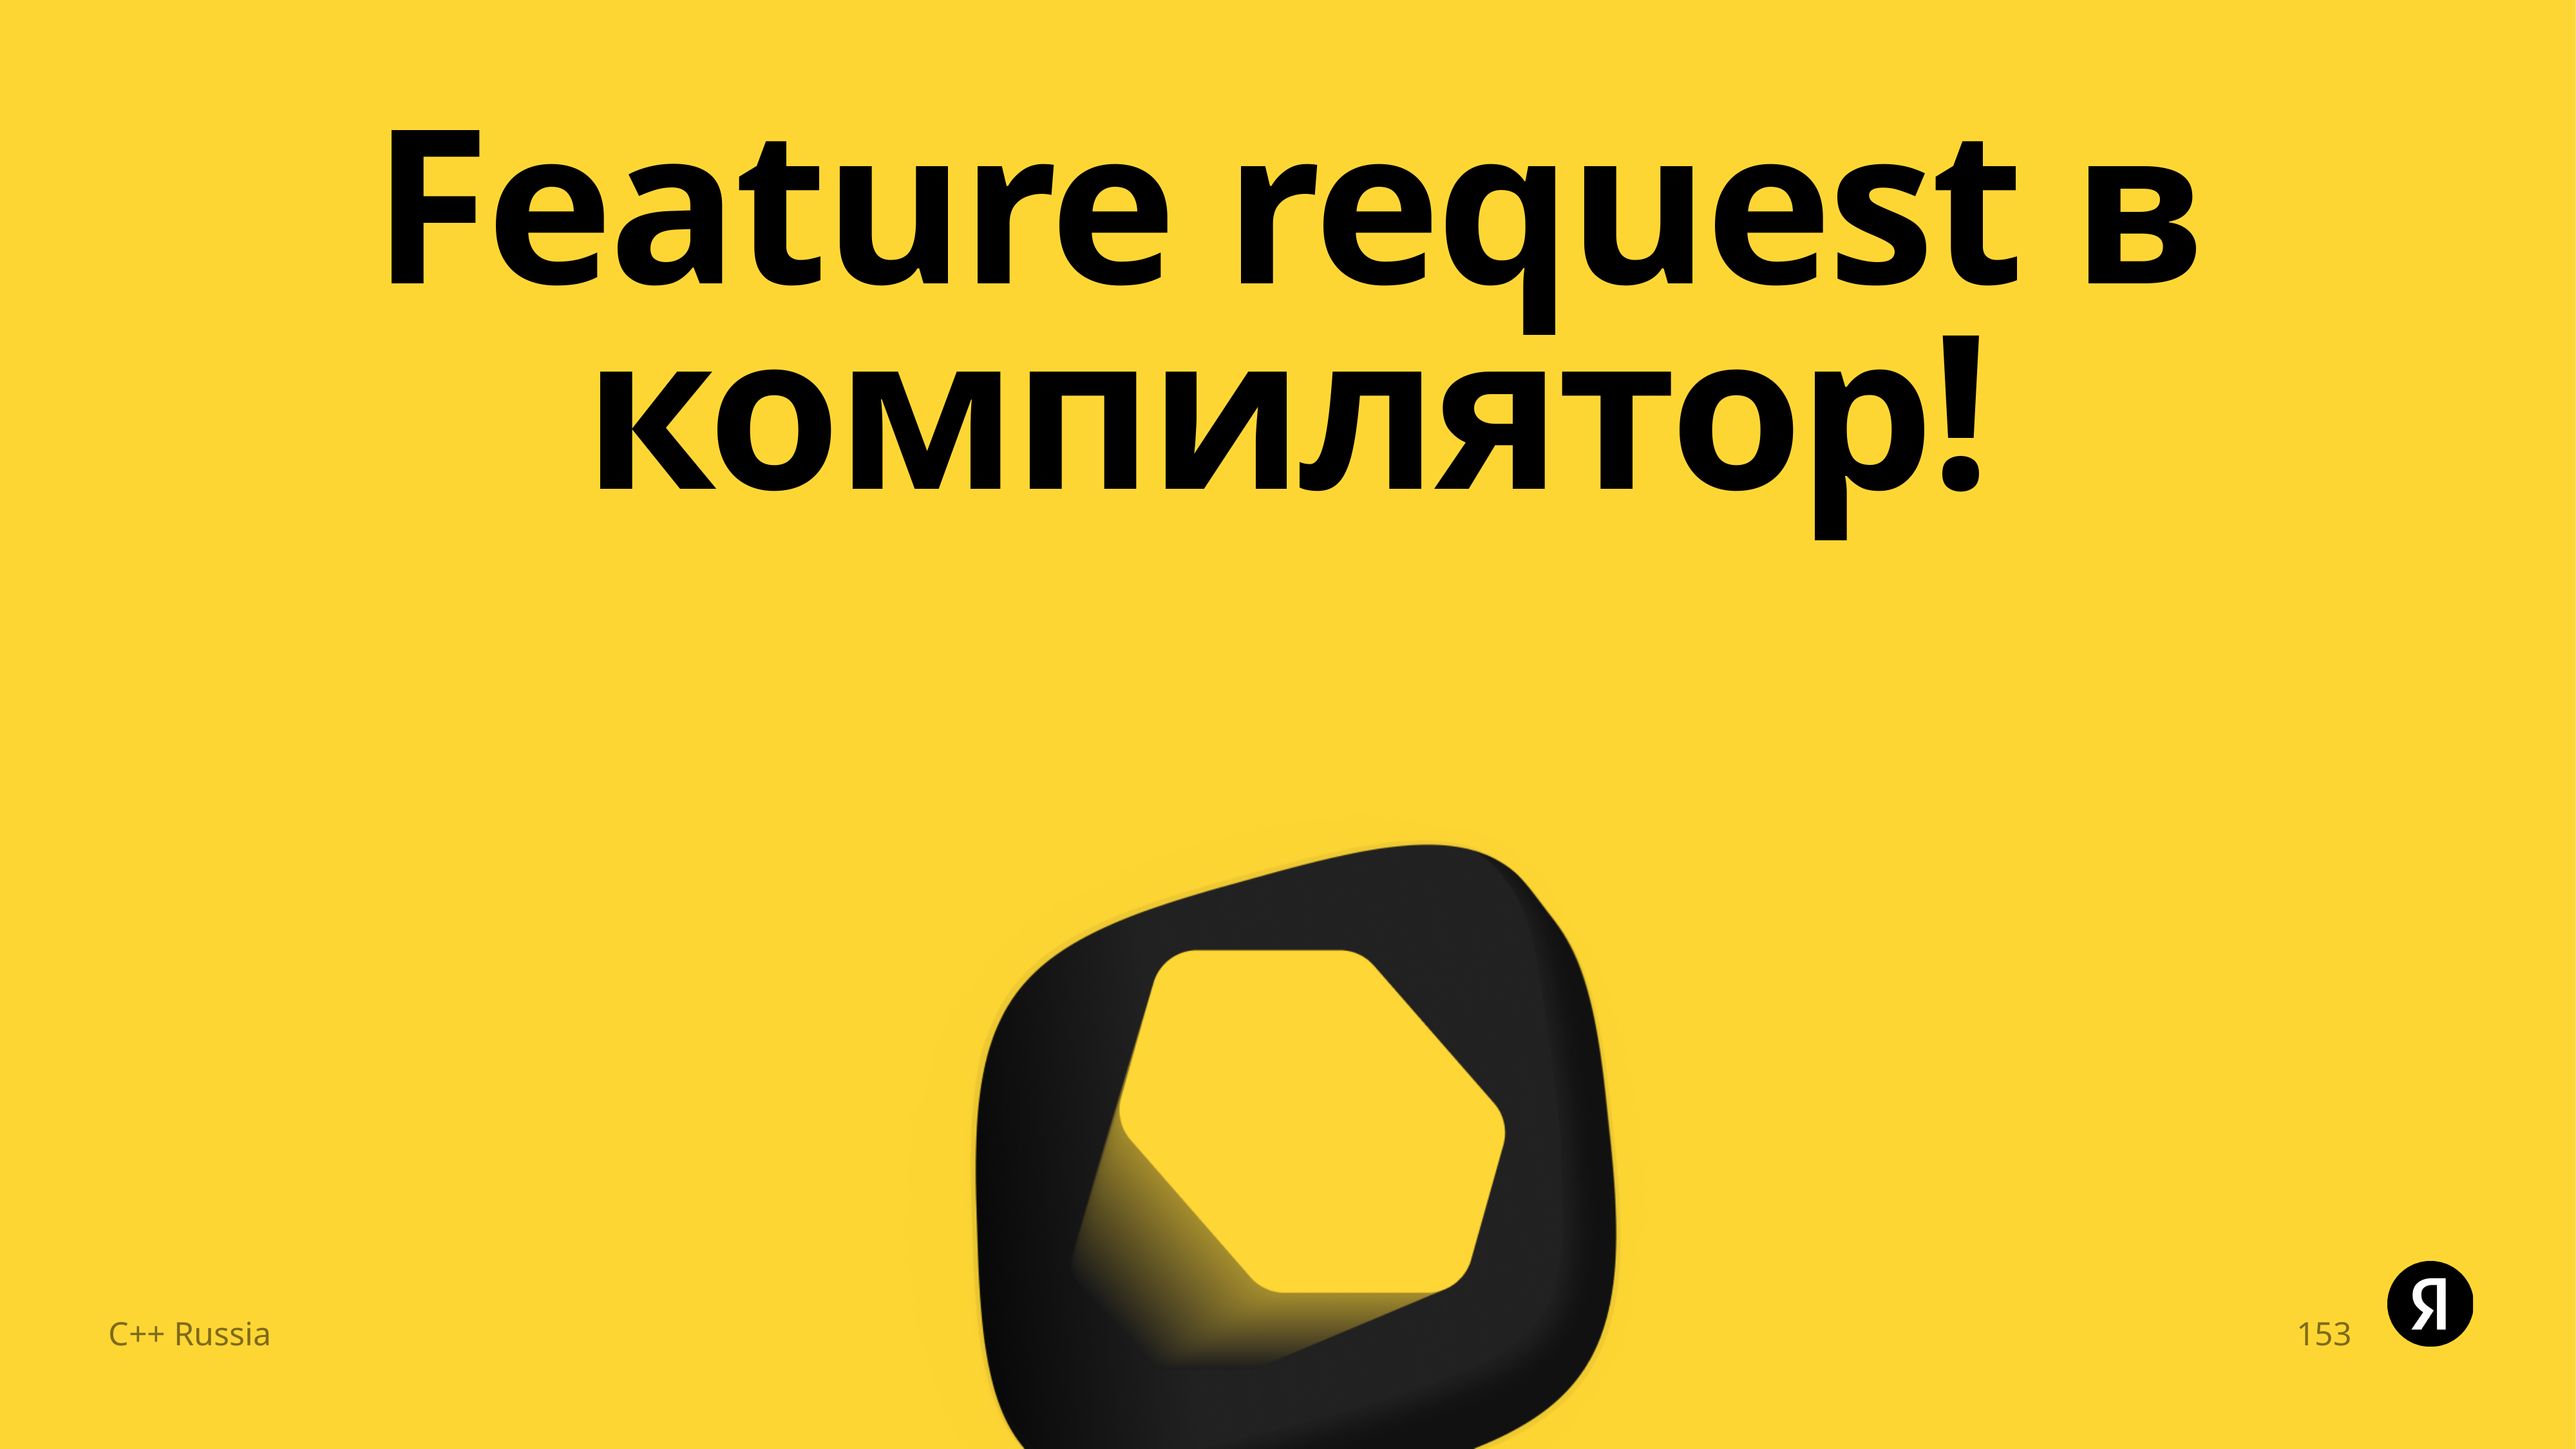

# Feature request в компилятор!
C++ Russia
153